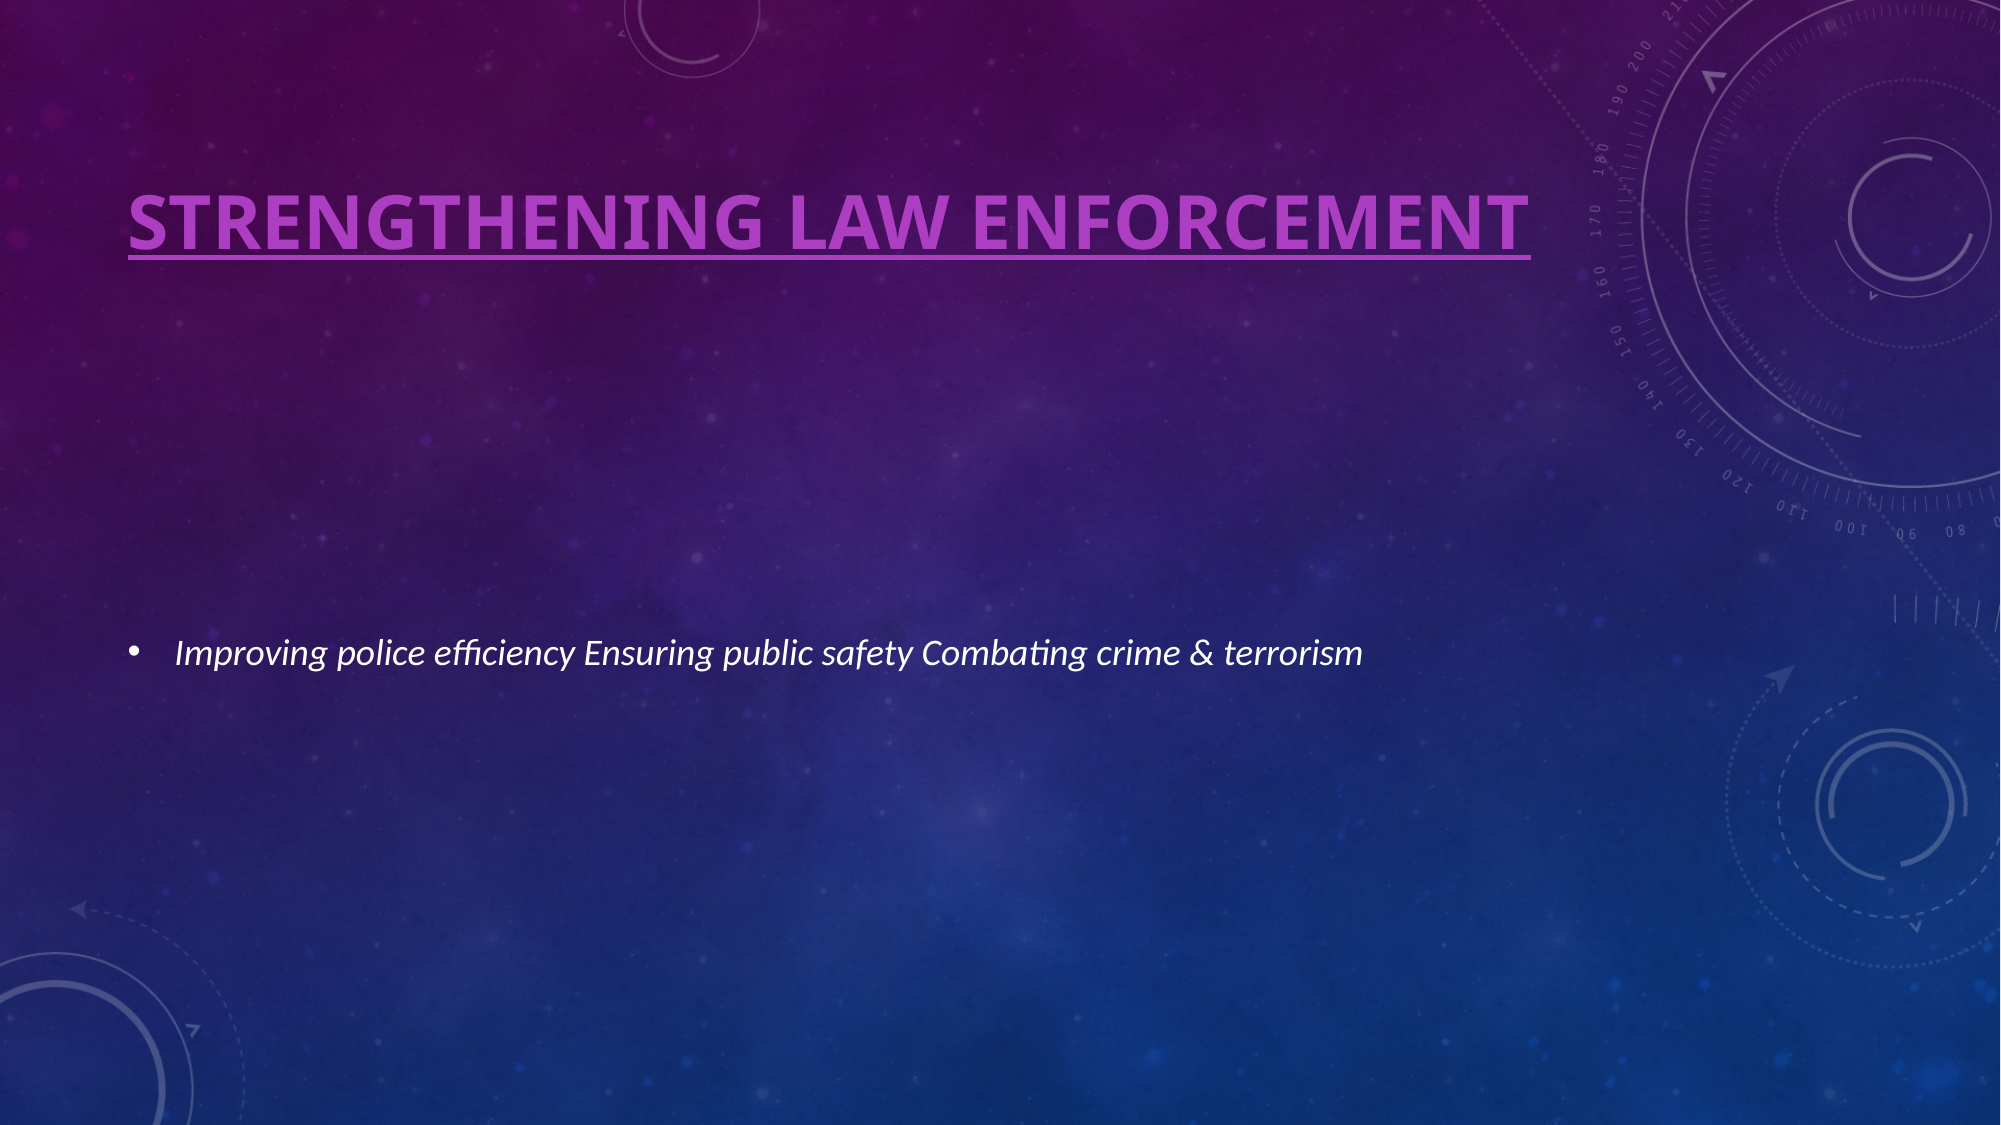

# Strengthening Law Enforcement
Improving police efficiency Ensuring public safety Combating crime & terrorism